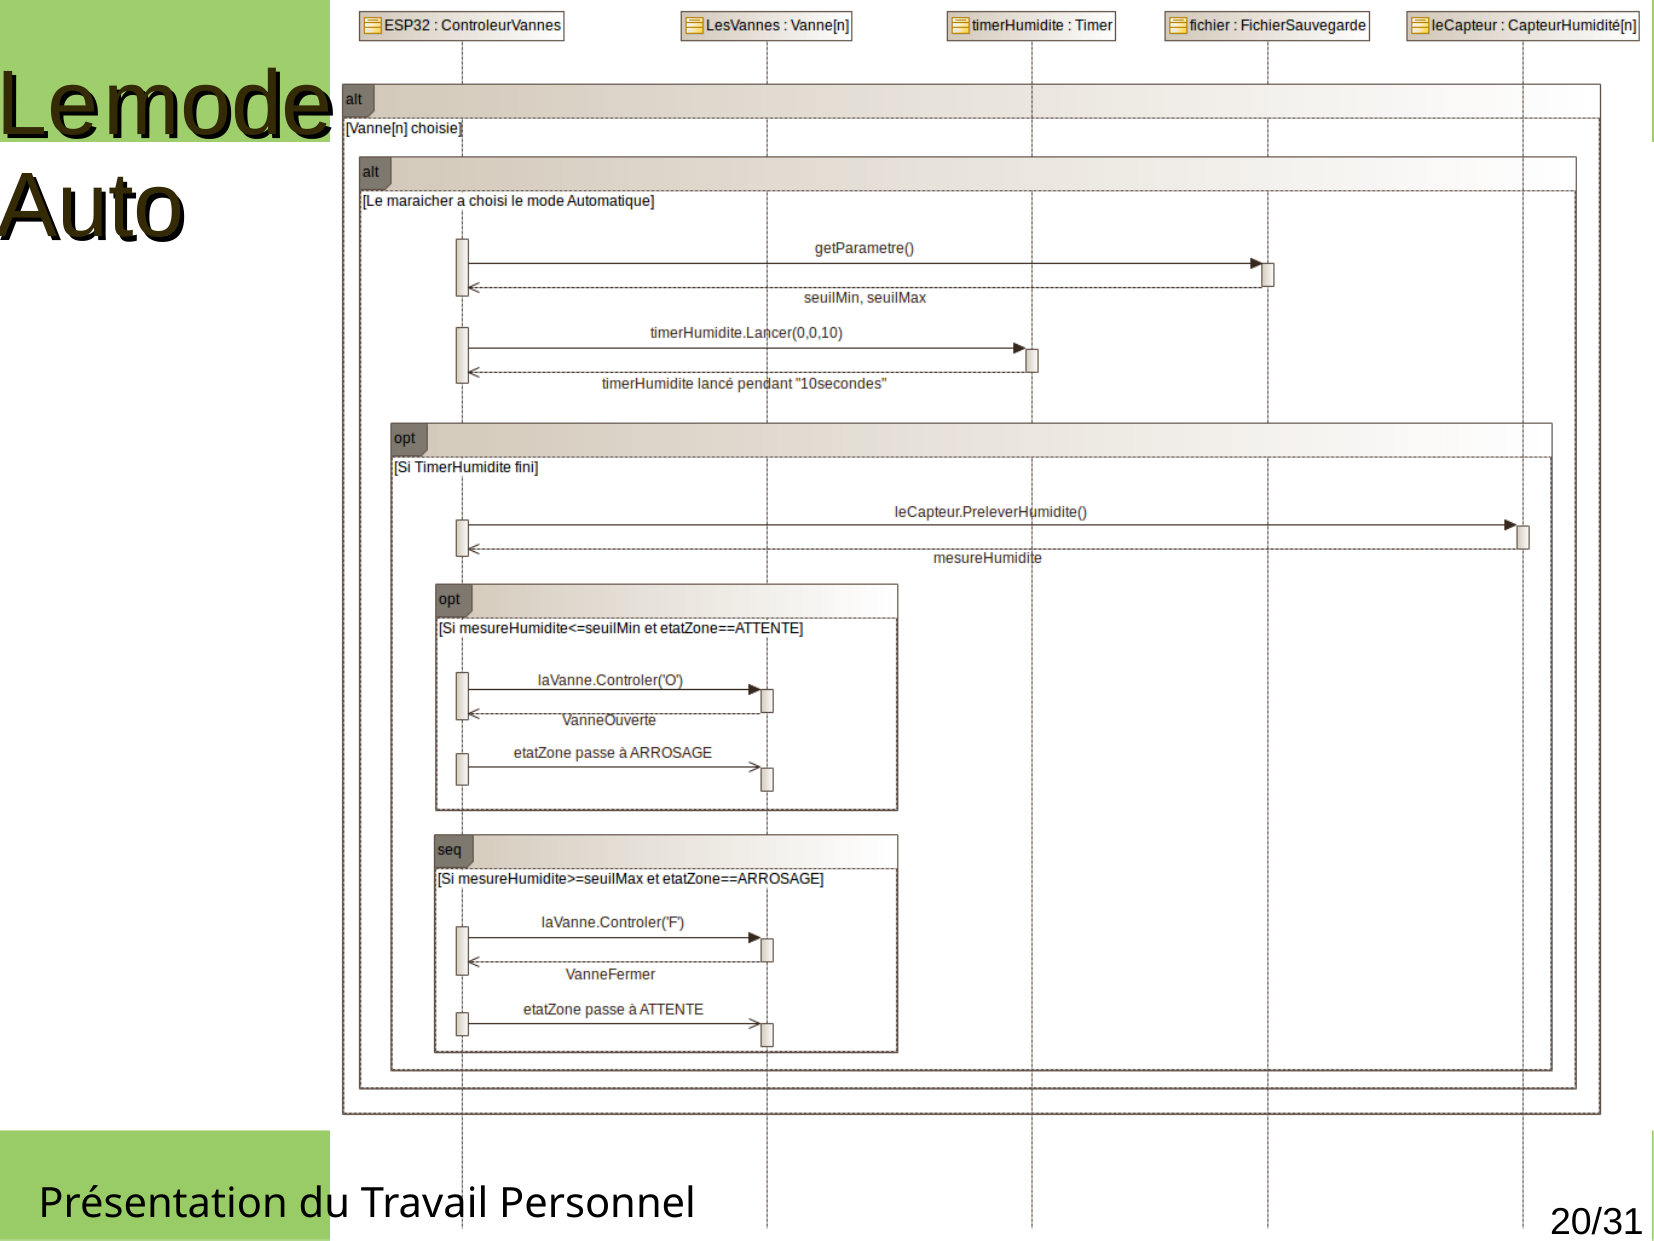

# Le mode Auto
Présentation du Travail Personnel